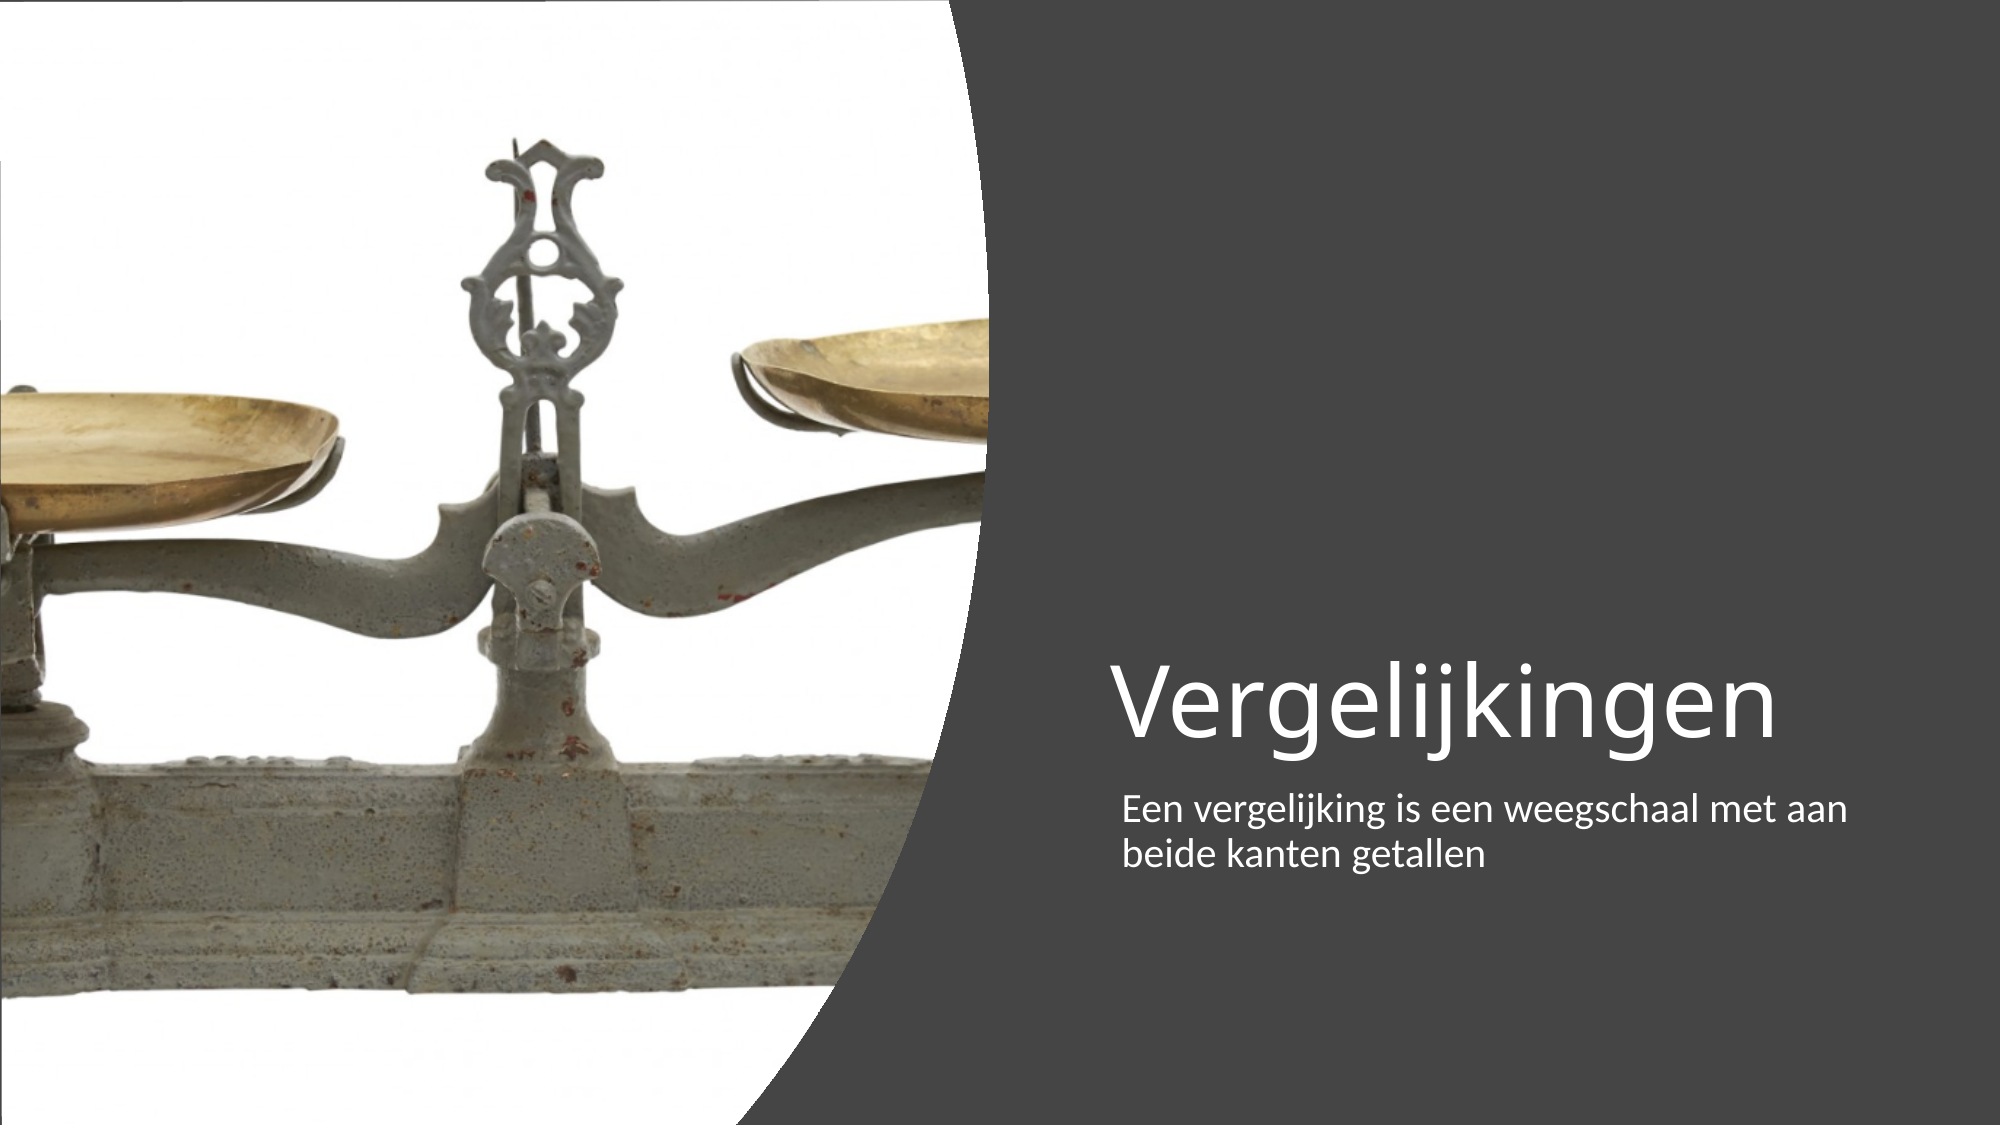

Vergelijkingen
# Een vergelijking is een weegschaal met aan beide kanten getallen